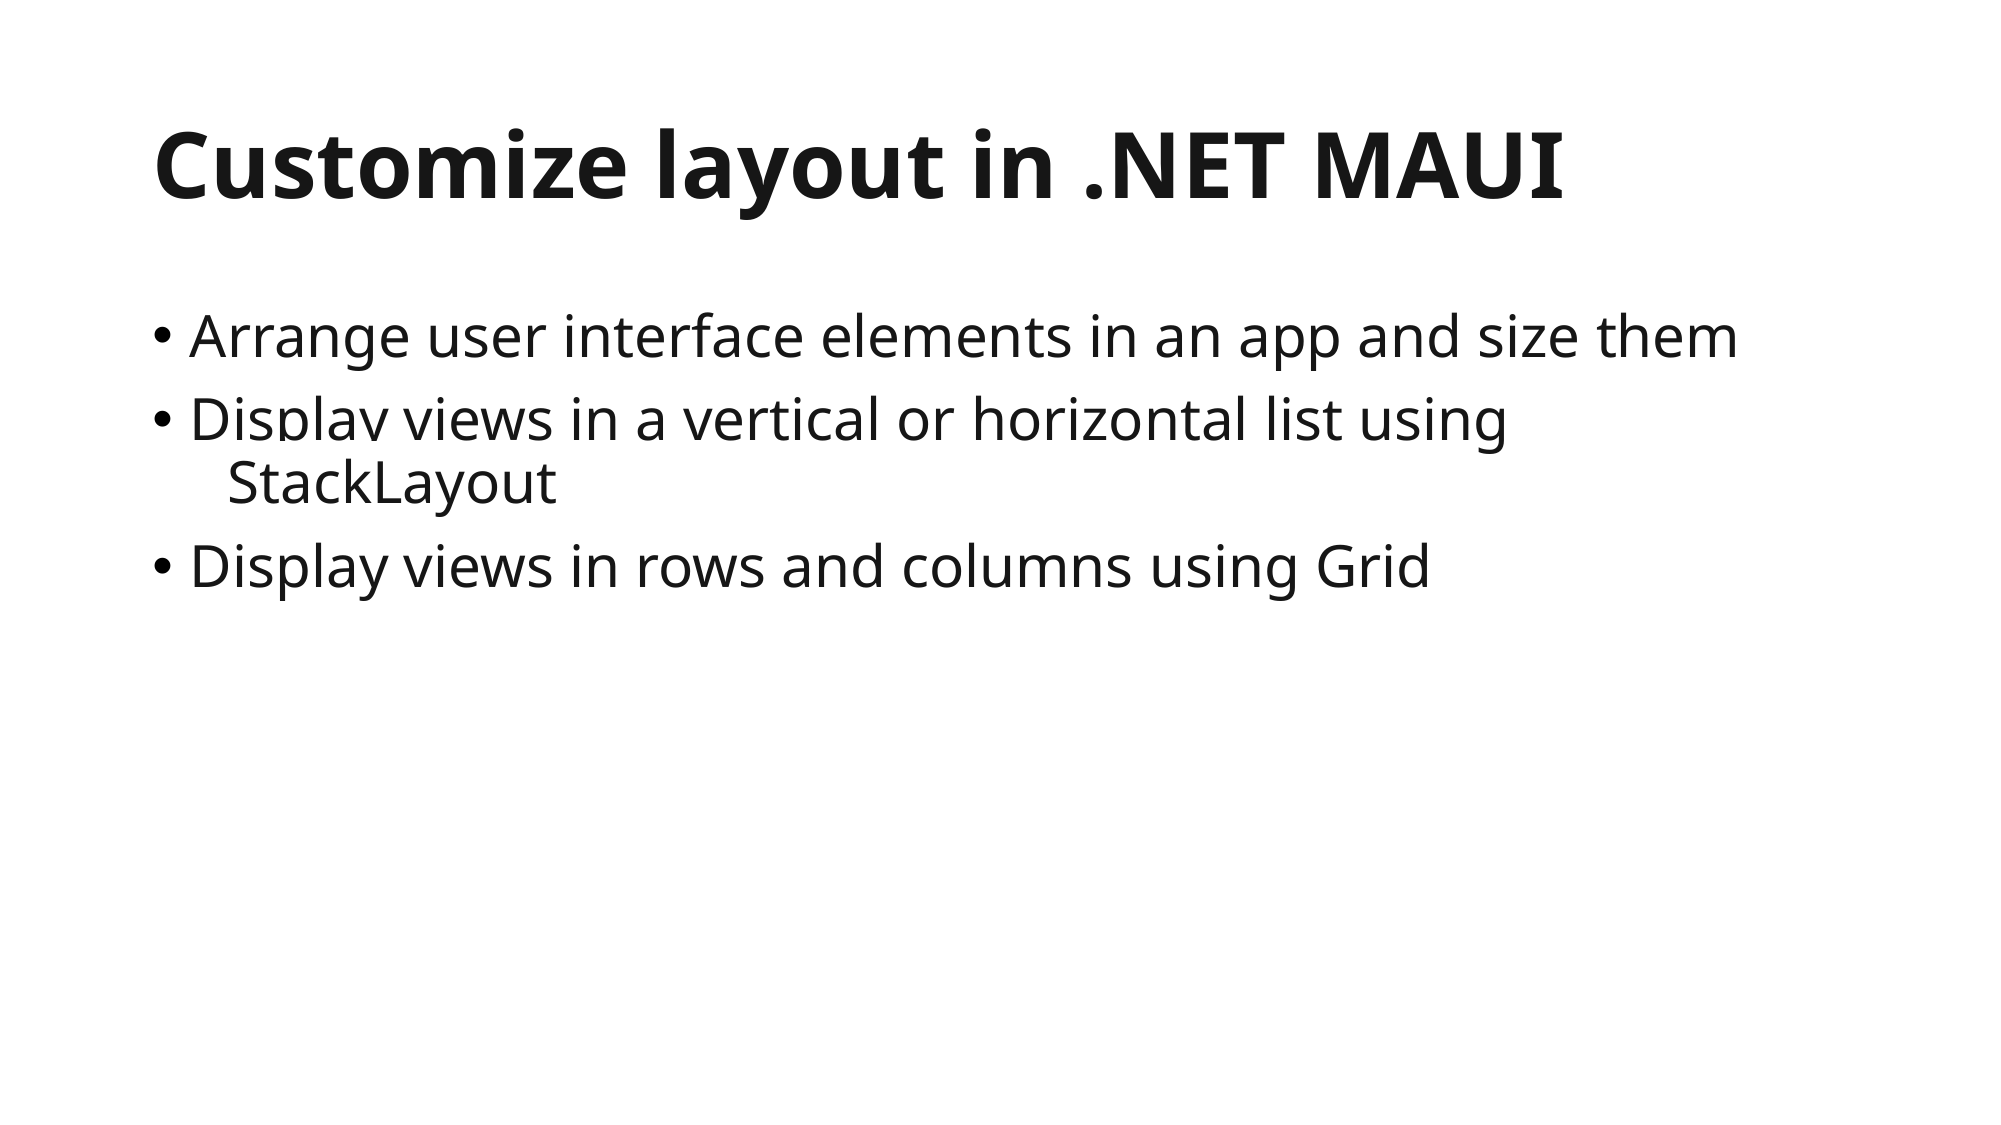

# Customize layout in .NET MAUI
Arrange user interface elements in an app and size them
Display views in a vertical or horizontal list using StackLayout
Display views in rows and columns using Grid